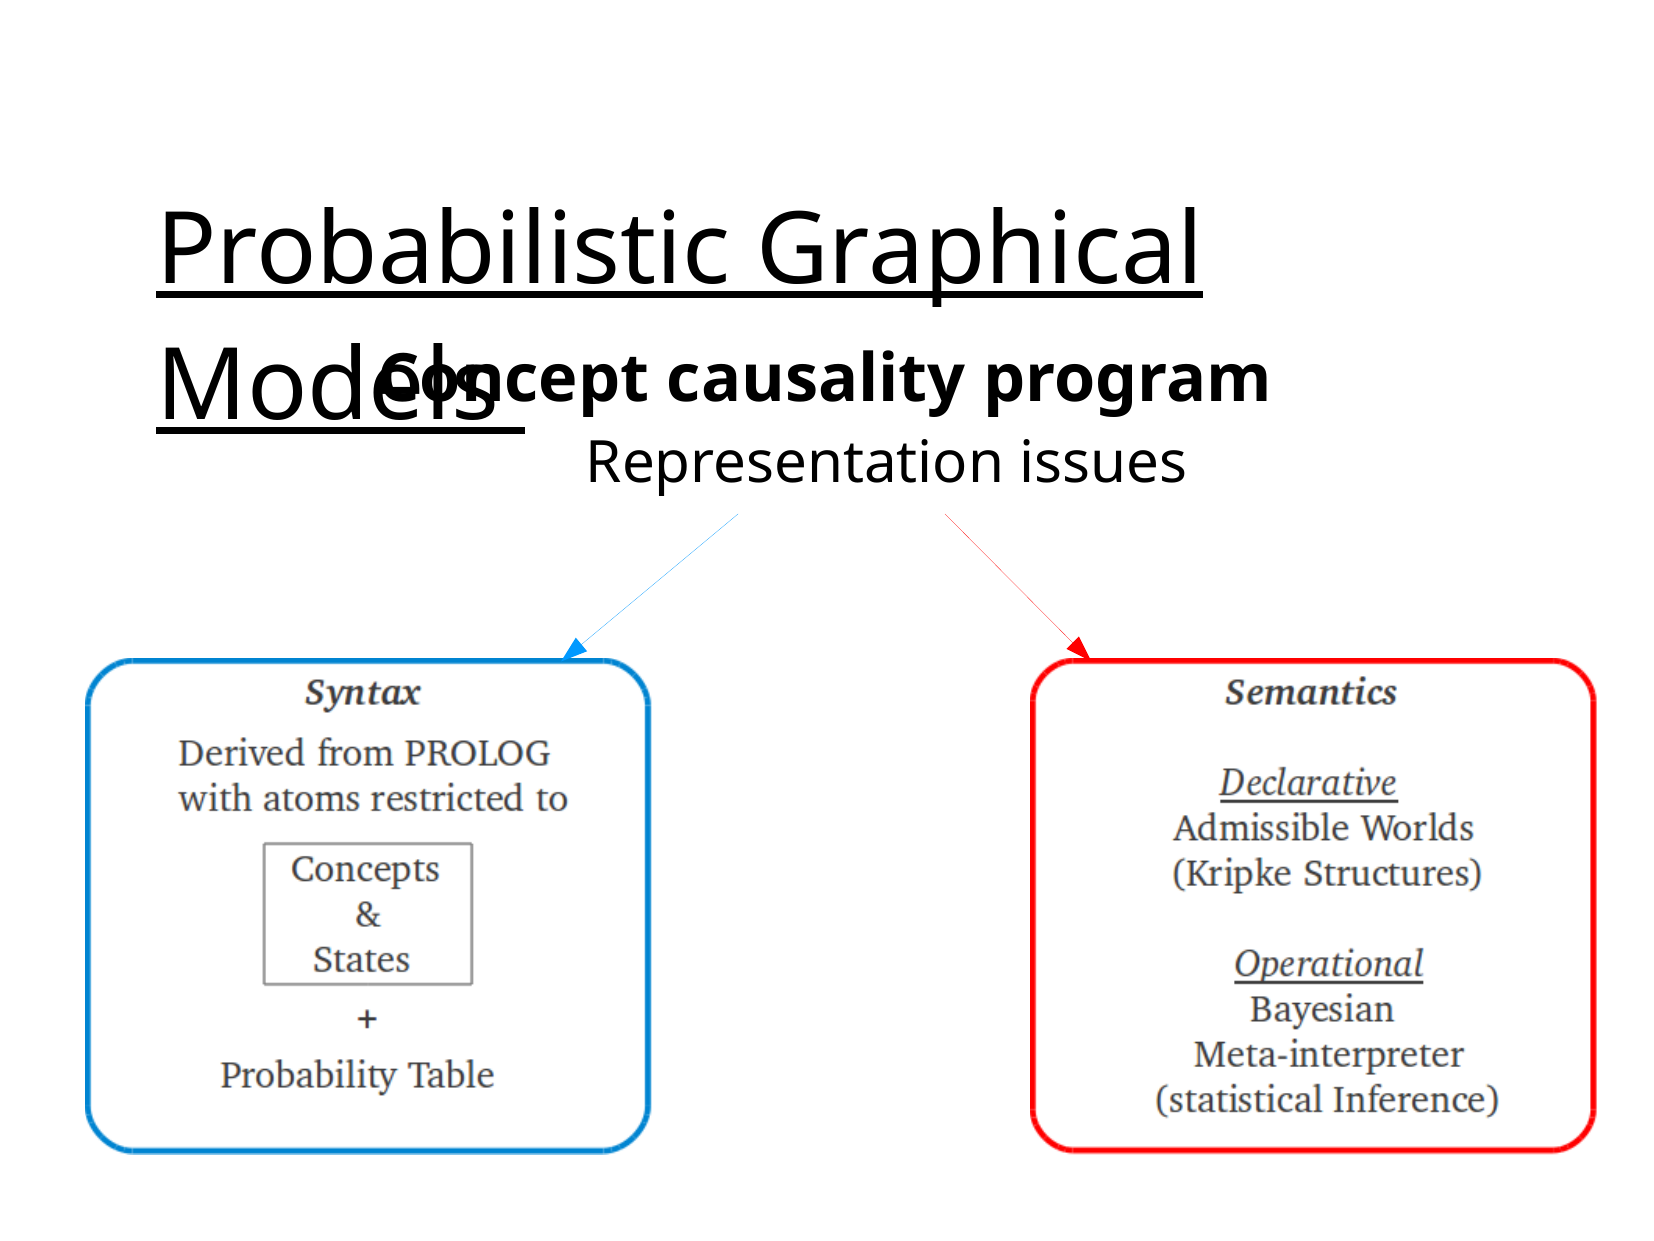

Probabilistic Graphical Models
Concept causality program
Representation issues